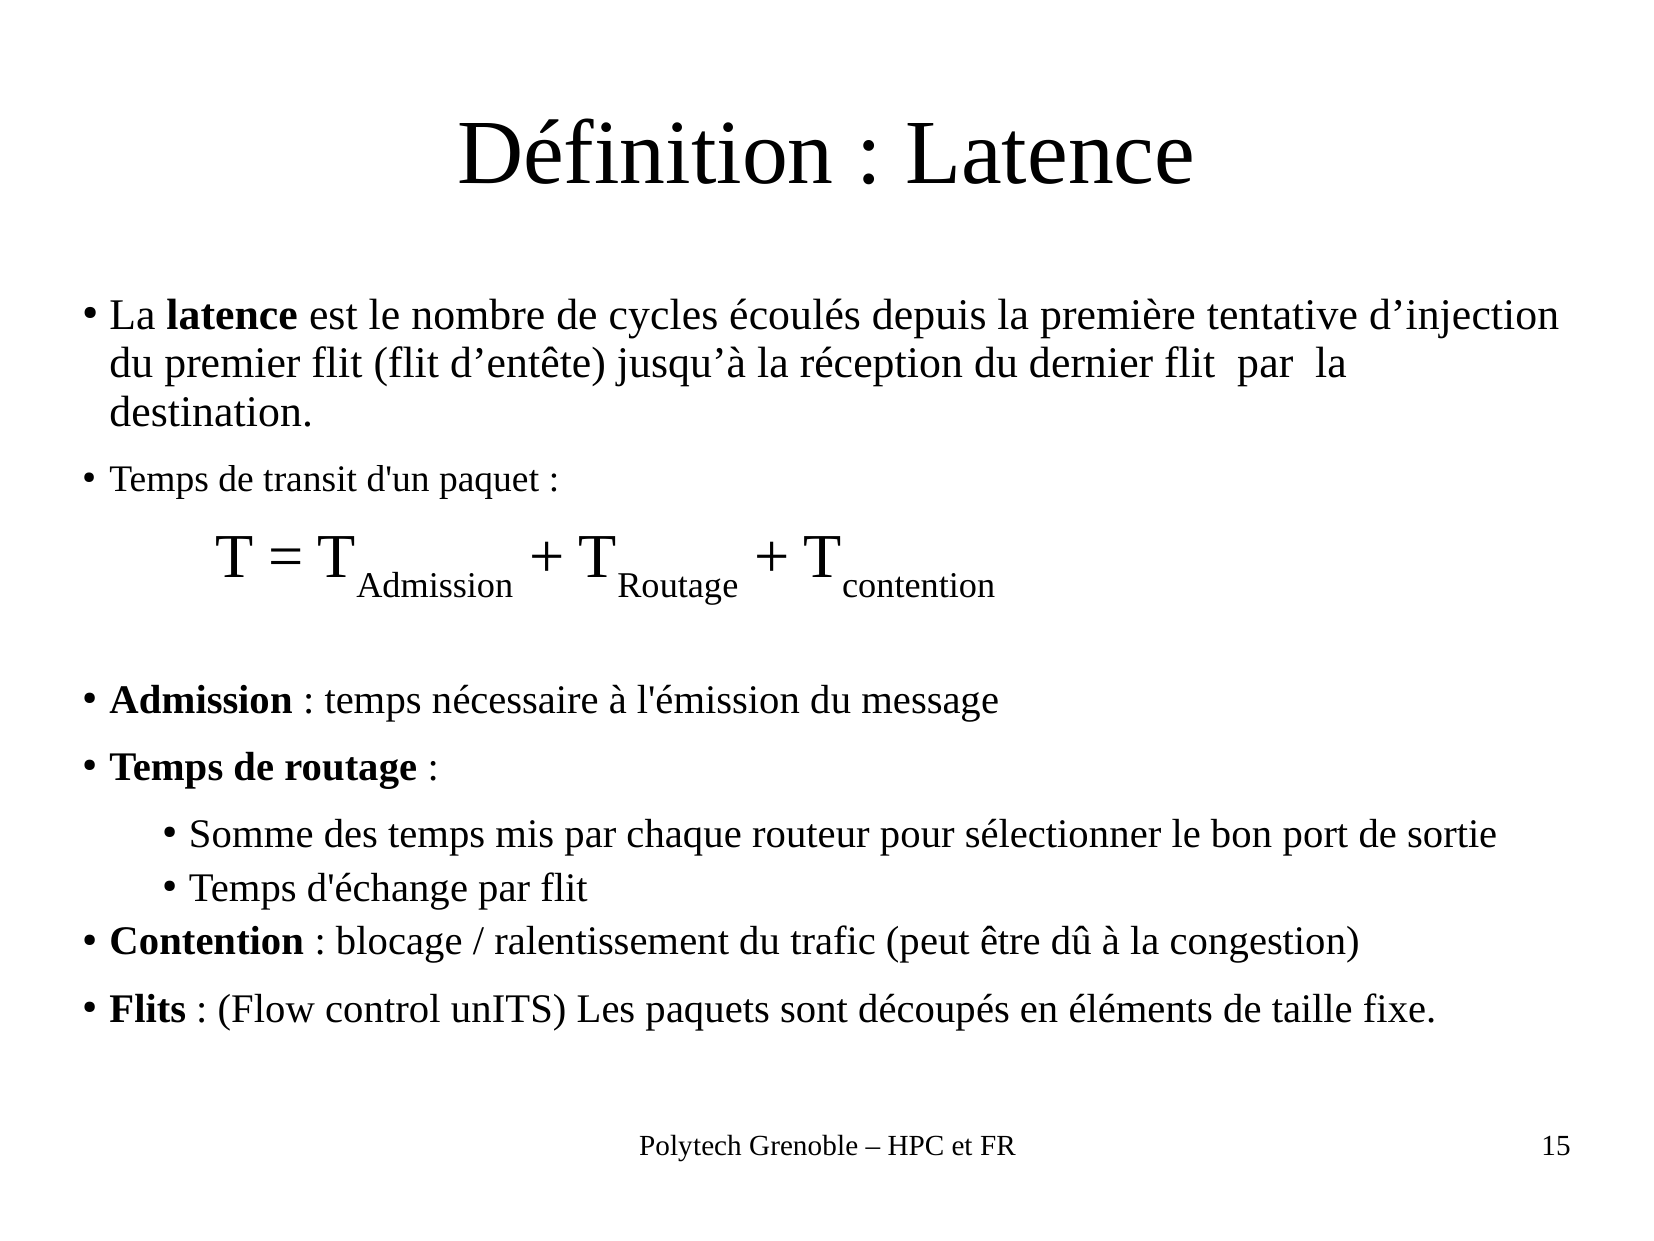

# Définition : Latence
La latence est le nombre de cycles écoulés depuis la première tentative d’injection du premier flit (flit d’entête) jusqu’à la réception du dernier flit par la destination.
Temps de transit d'un paquet :
T = TAdmission + TRoutage + Tcontention
Admission : temps nécessaire à l'émission du message
Temps de routage :
Somme des temps mis par chaque routeur pour sélectionner le bon port de sortie
Temps d'échange par flit
Contention : blocage / ralentissement du trafic (peut être dû à la congestion)
Flits : (Flow control unITS) Les paquets sont découpés en éléments de taille fixe.
Matthieu PAYET
15